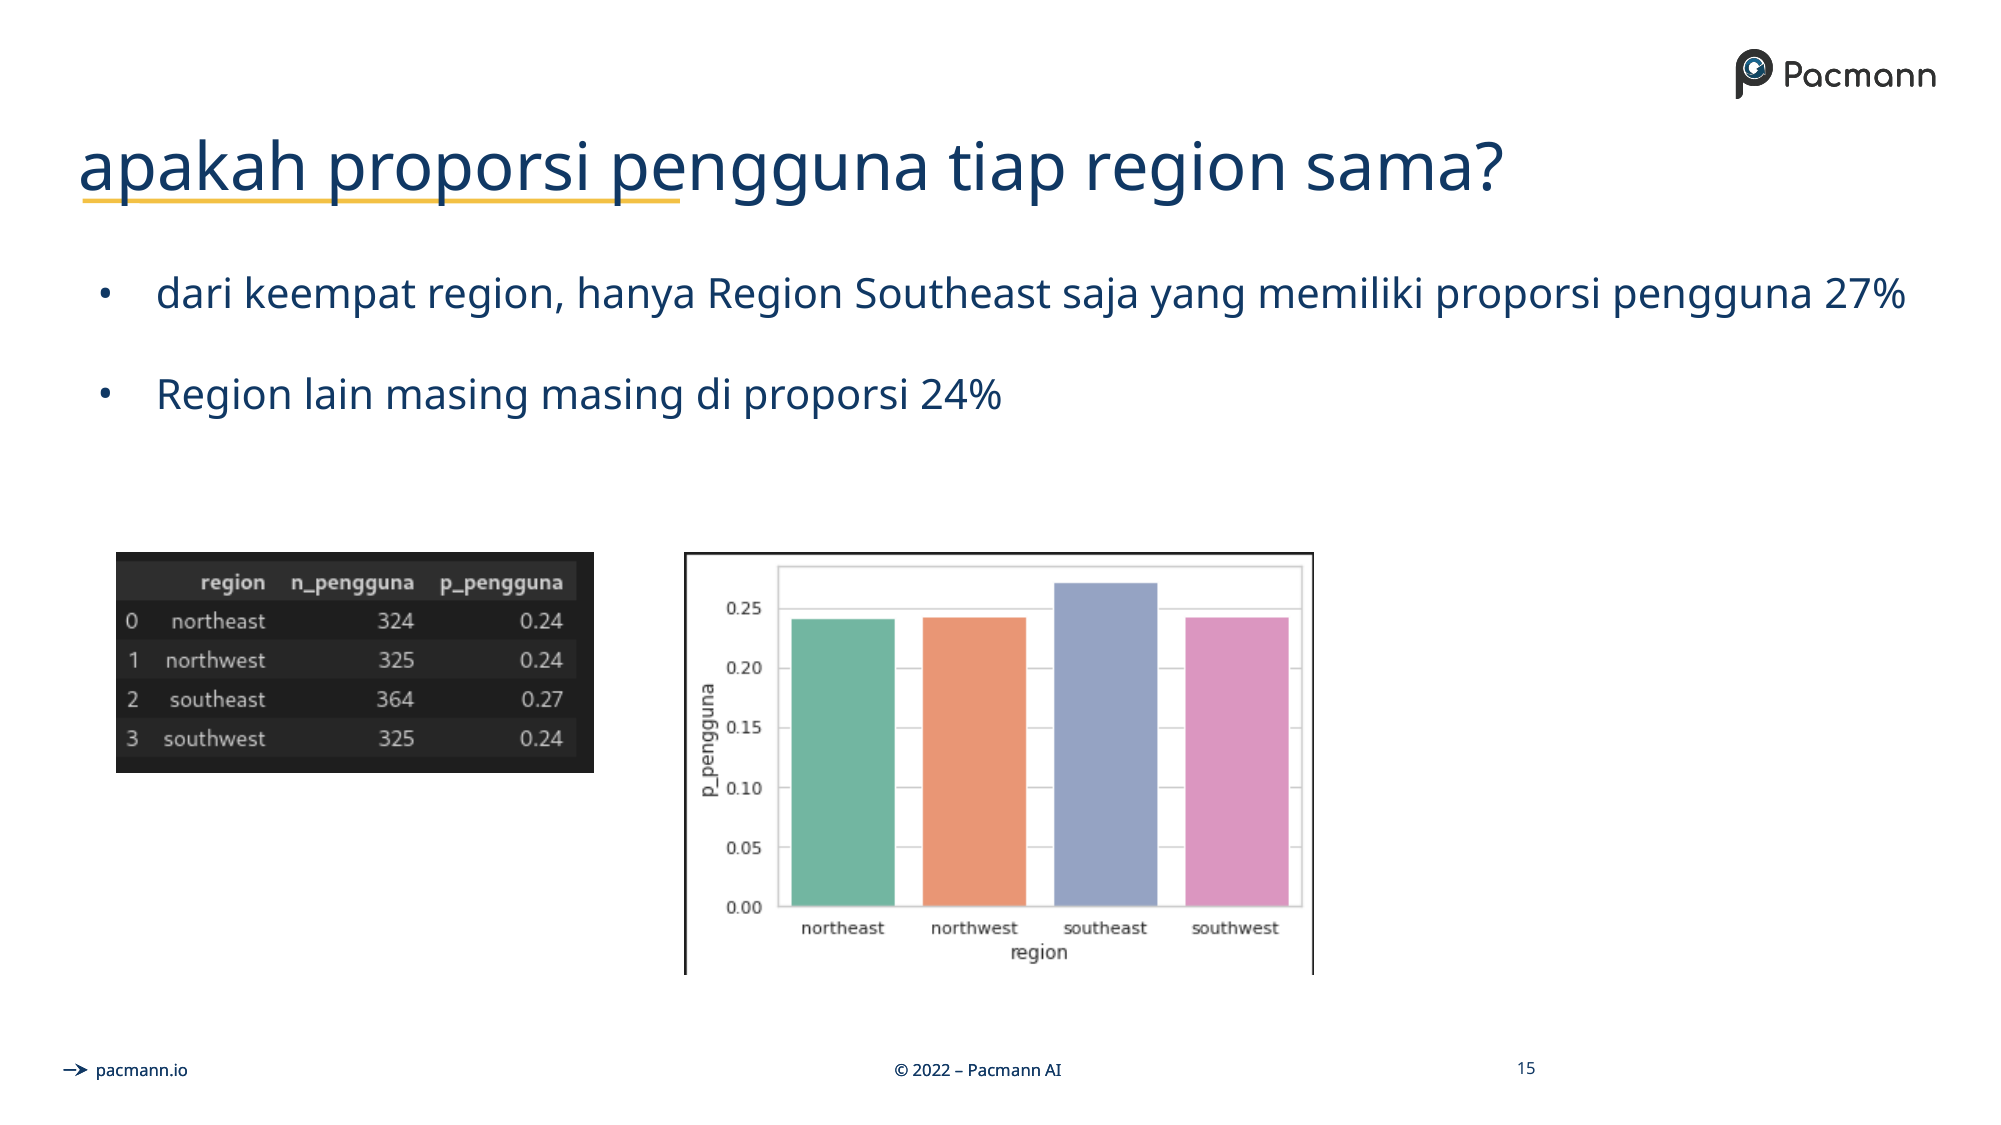

# apakah proporsi pengguna tiap region sama?
dari keempat region, hanya Region Southeast saja yang memiliki proporsi pengguna 27%
Region lain masing masing di proporsi 24%